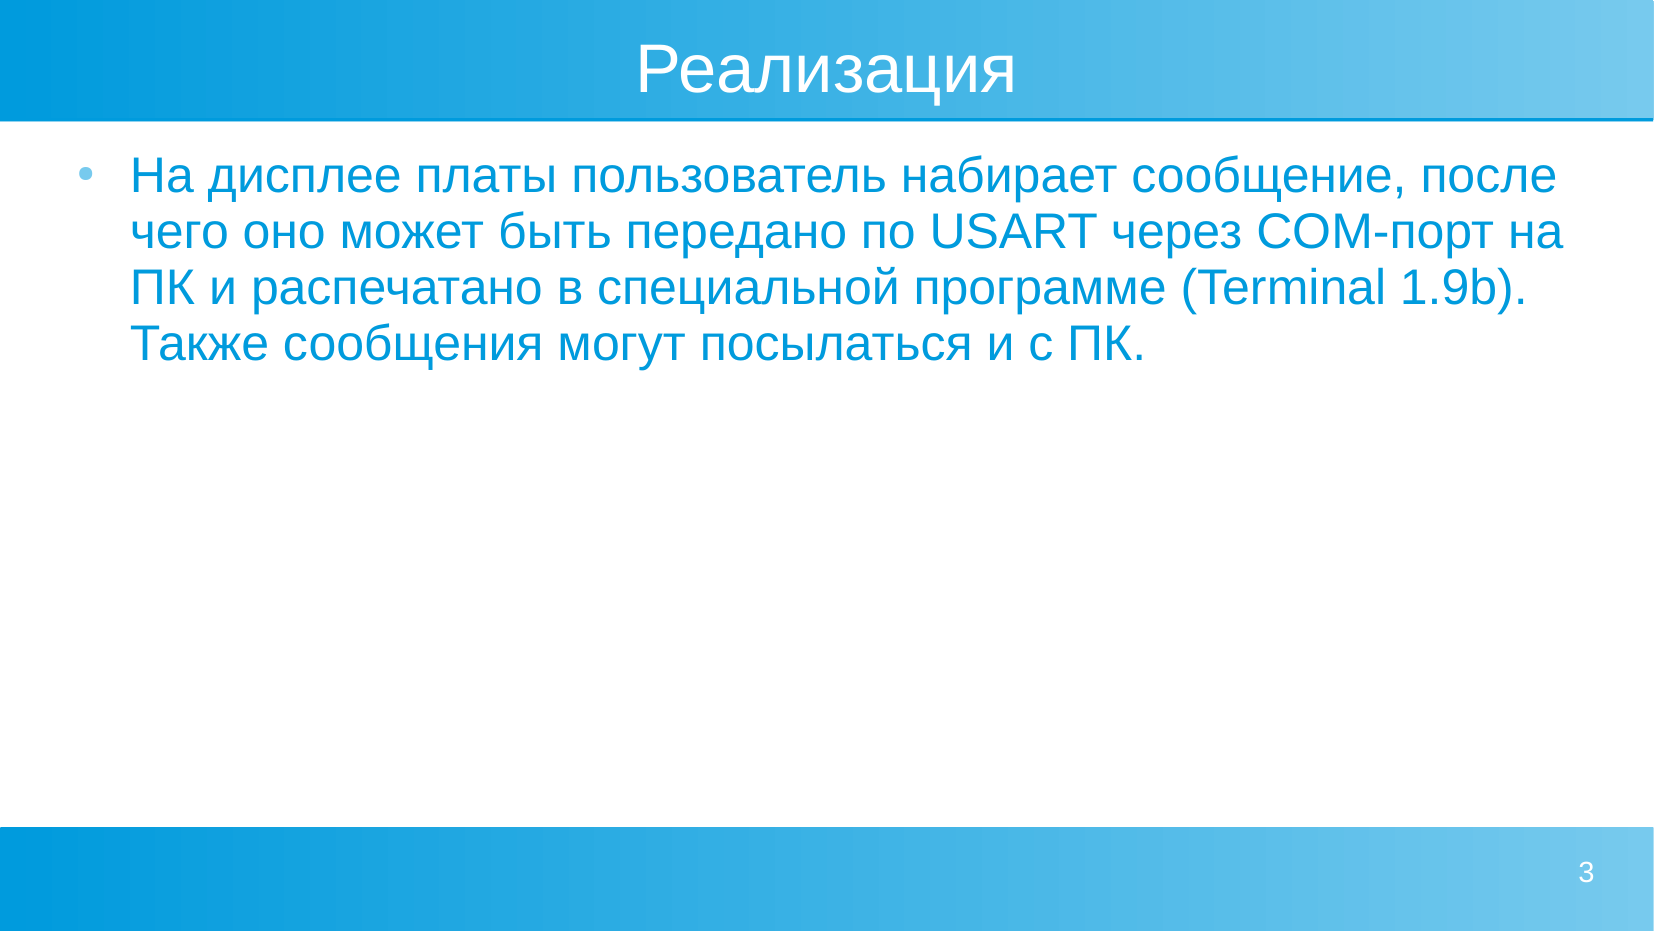

# Реализация
На дисплее платы пользователь набирает сообщение, после чего оно может быть передано по USART через COM-порт на ПК и распечатано в специальной программе (Terminal 1.9b). Также сообщения могут посылаться и с ПК.
3